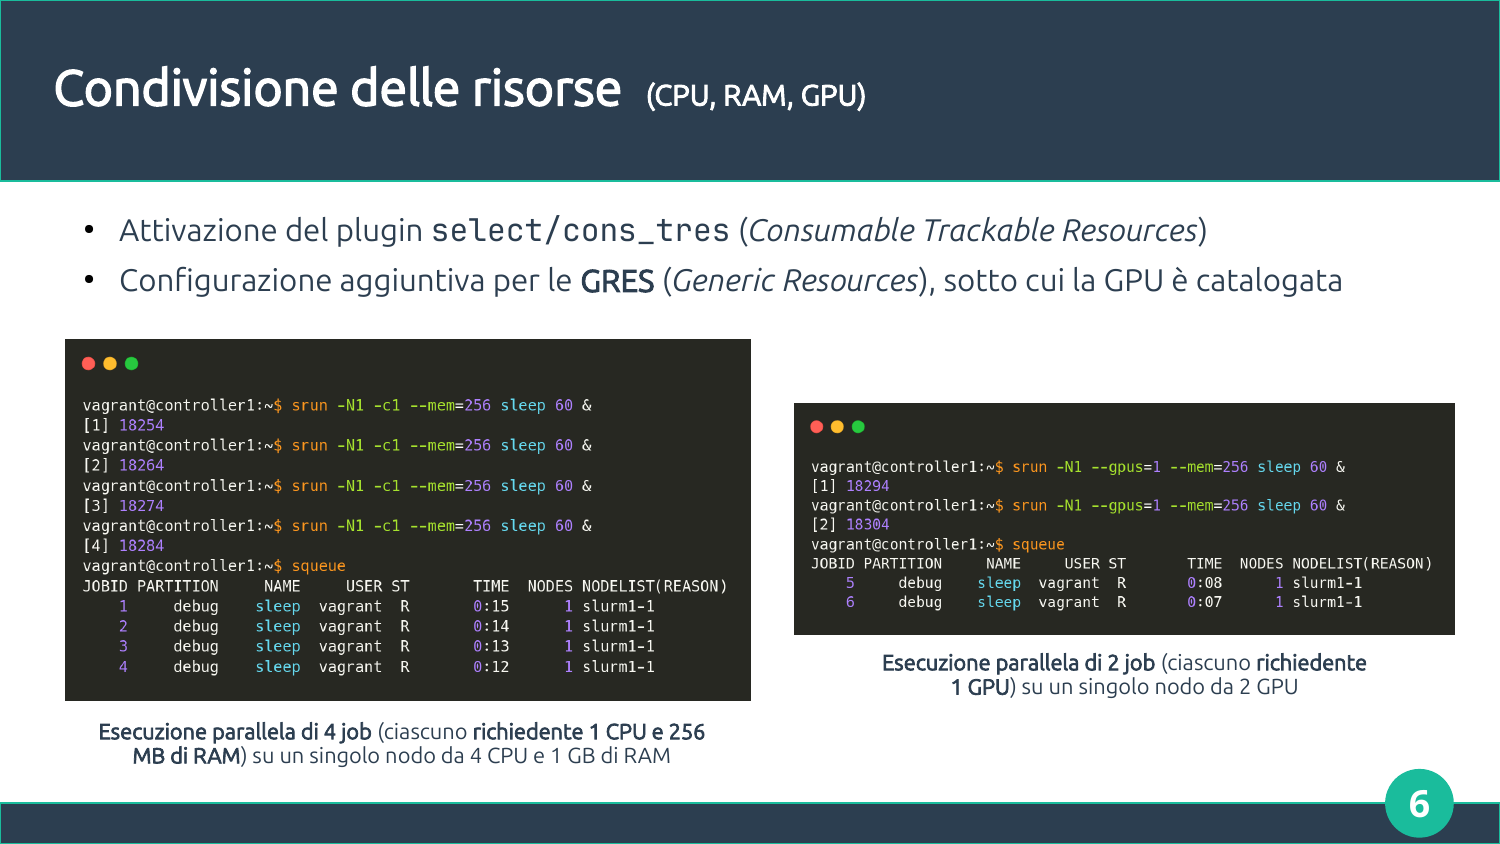

# Condivisione delle risorse (CPU, RAM, GPU)
Attivazione del plugin select/cons_tres (Consumable Trackable Resources)
Configurazione aggiuntiva per le GRES (Generic Resources), sotto cui la GPU è catalogata
Esecuzione parallela di 2 job (ciascuno richiedente 1 GPU) su un singolo nodo da 2 GPU
Esecuzione parallela di 4 job (ciascuno richiedente 1 CPU e 256 MB di RAM) su un singolo nodo da 4 CPU e 1 GB di RAM
6